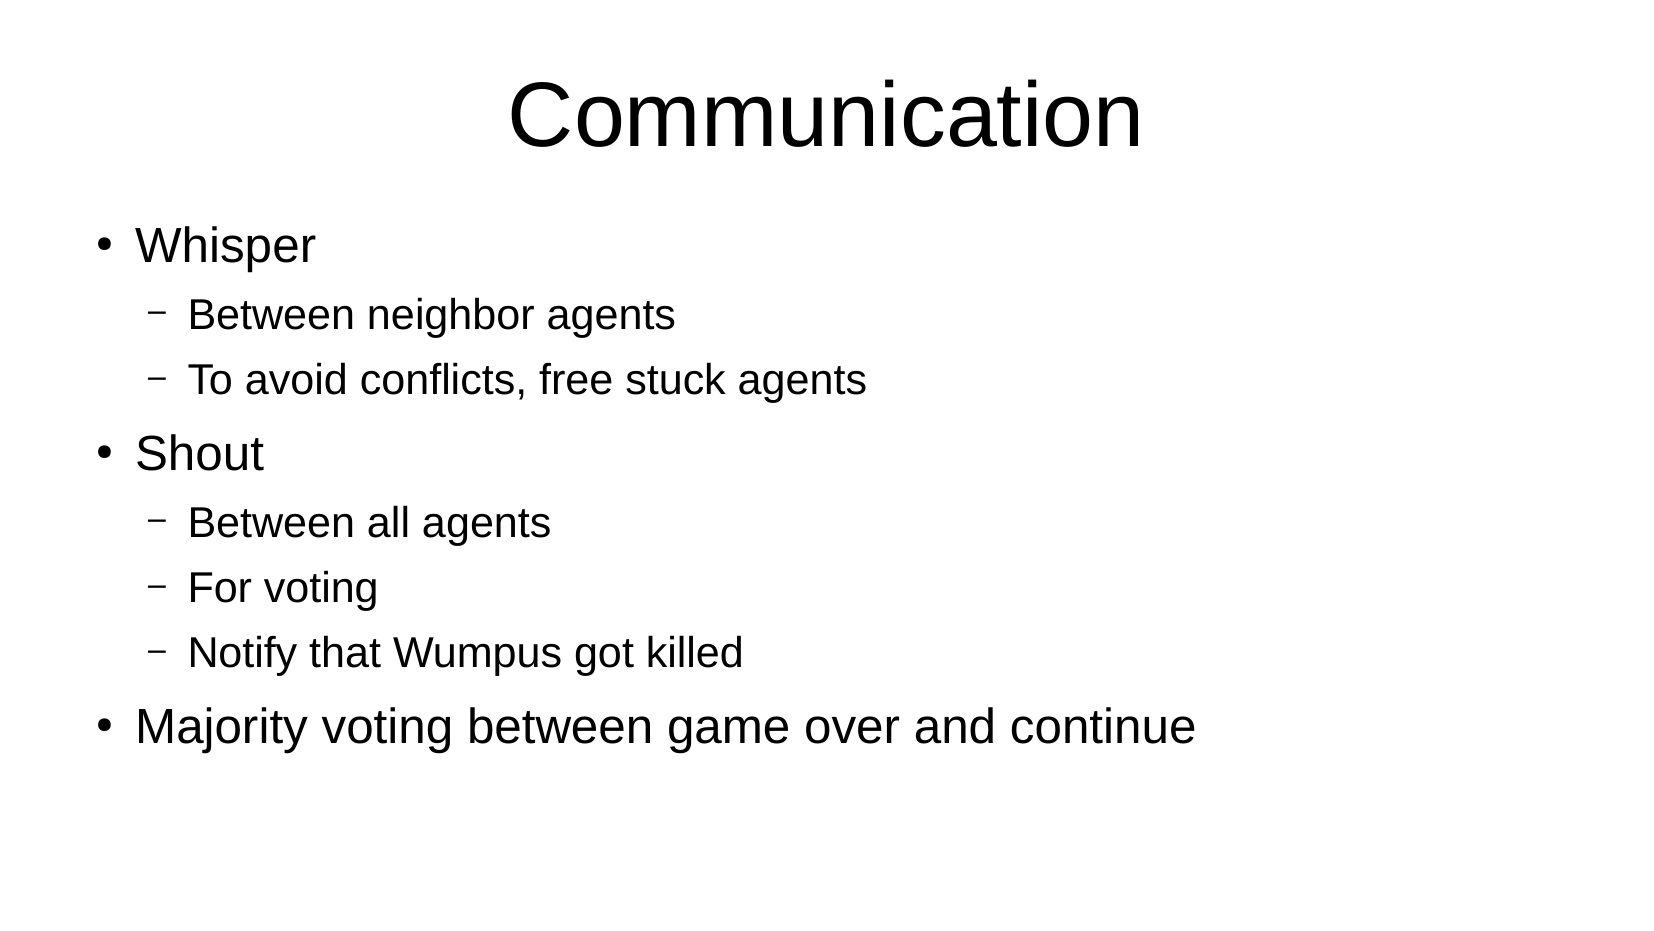

# Communication
Whisper
Between neighbor agents
To avoid conflicts, free stuck agents
Shout
Between all agents
For voting
Notify that Wumpus got killed
Majority voting between game over and continue